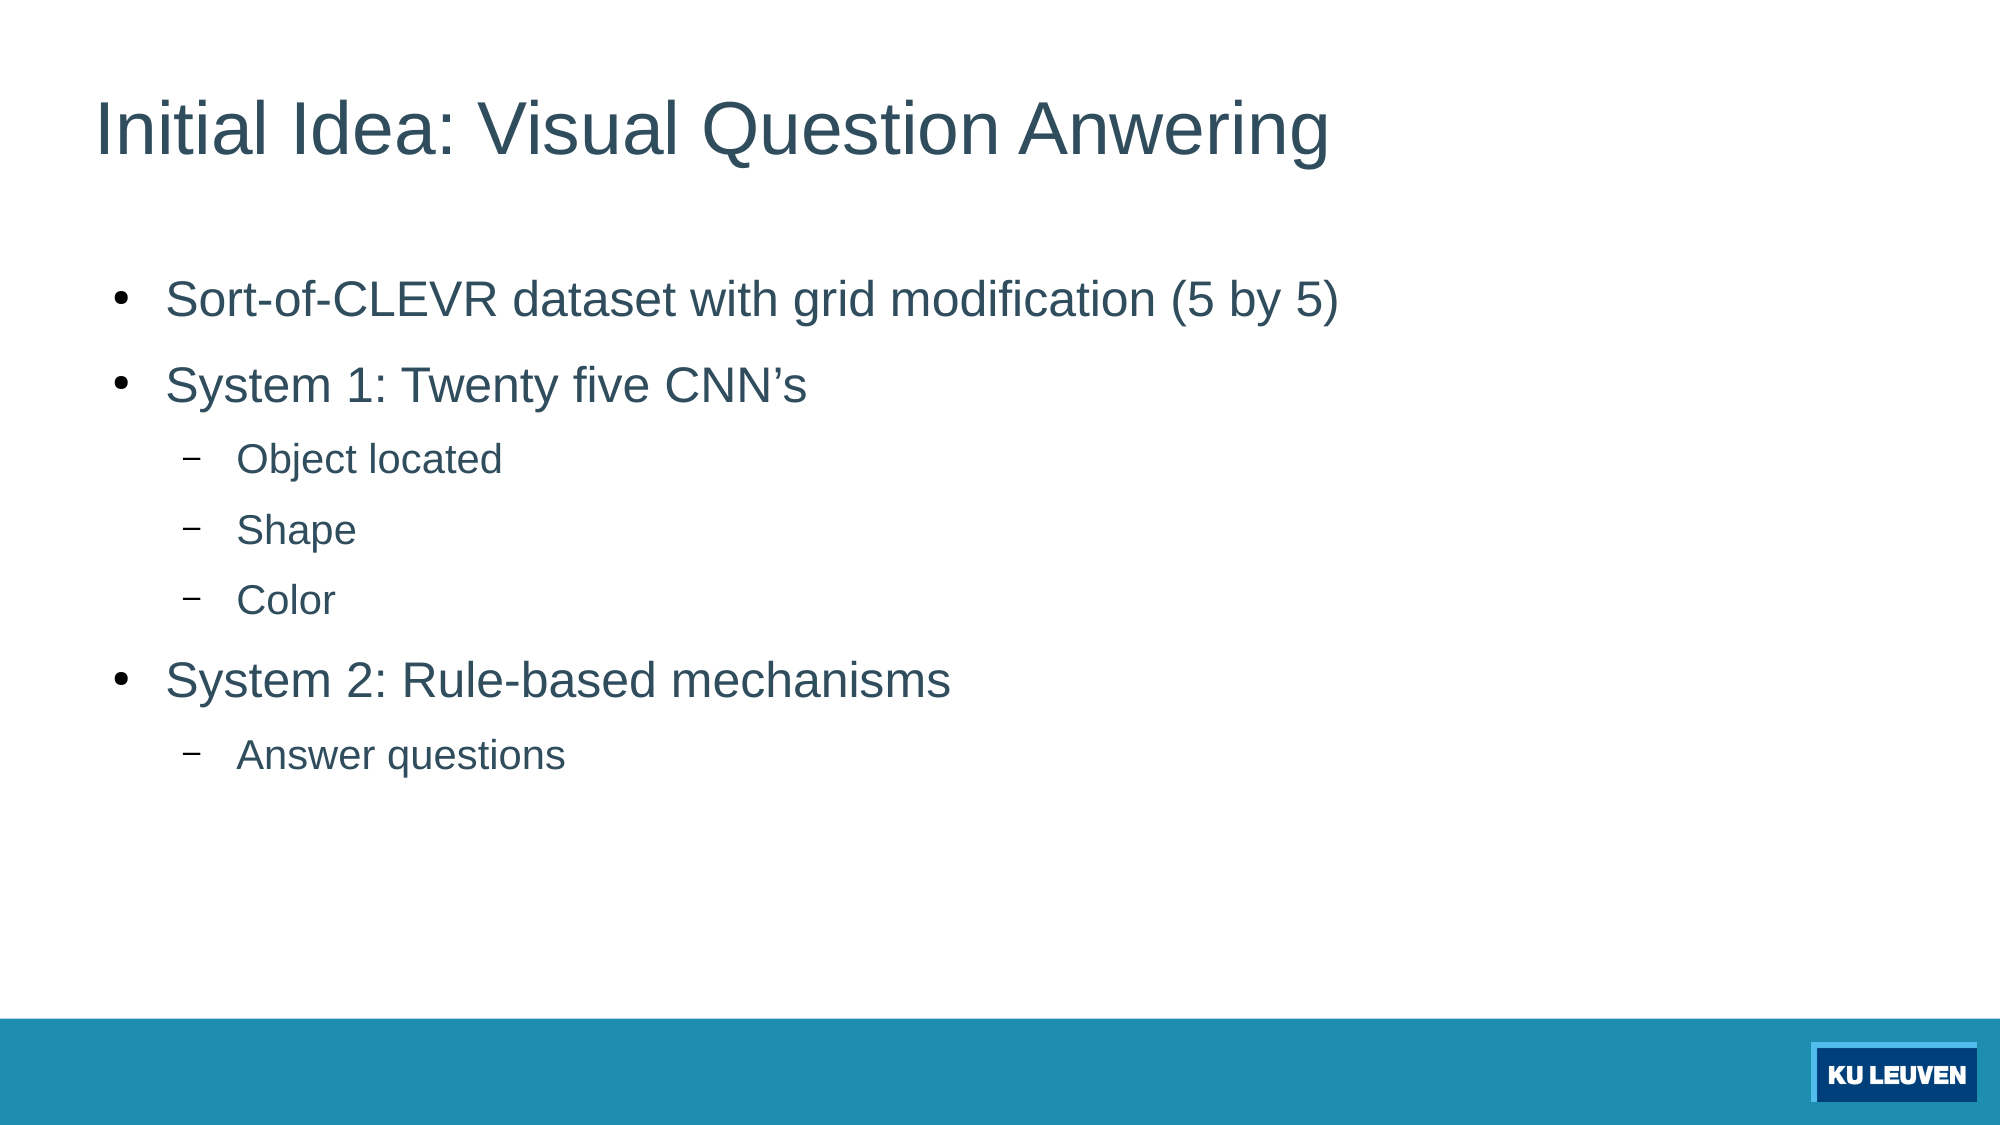

# Initial Idea: Visual Question Anwering
Sort-of-CLEVR dataset with grid modification (5 by 5)
System 1: Twenty five CNN’s
Object located
Shape
Color
System 2: Rule-based mechanisms
Answer questions